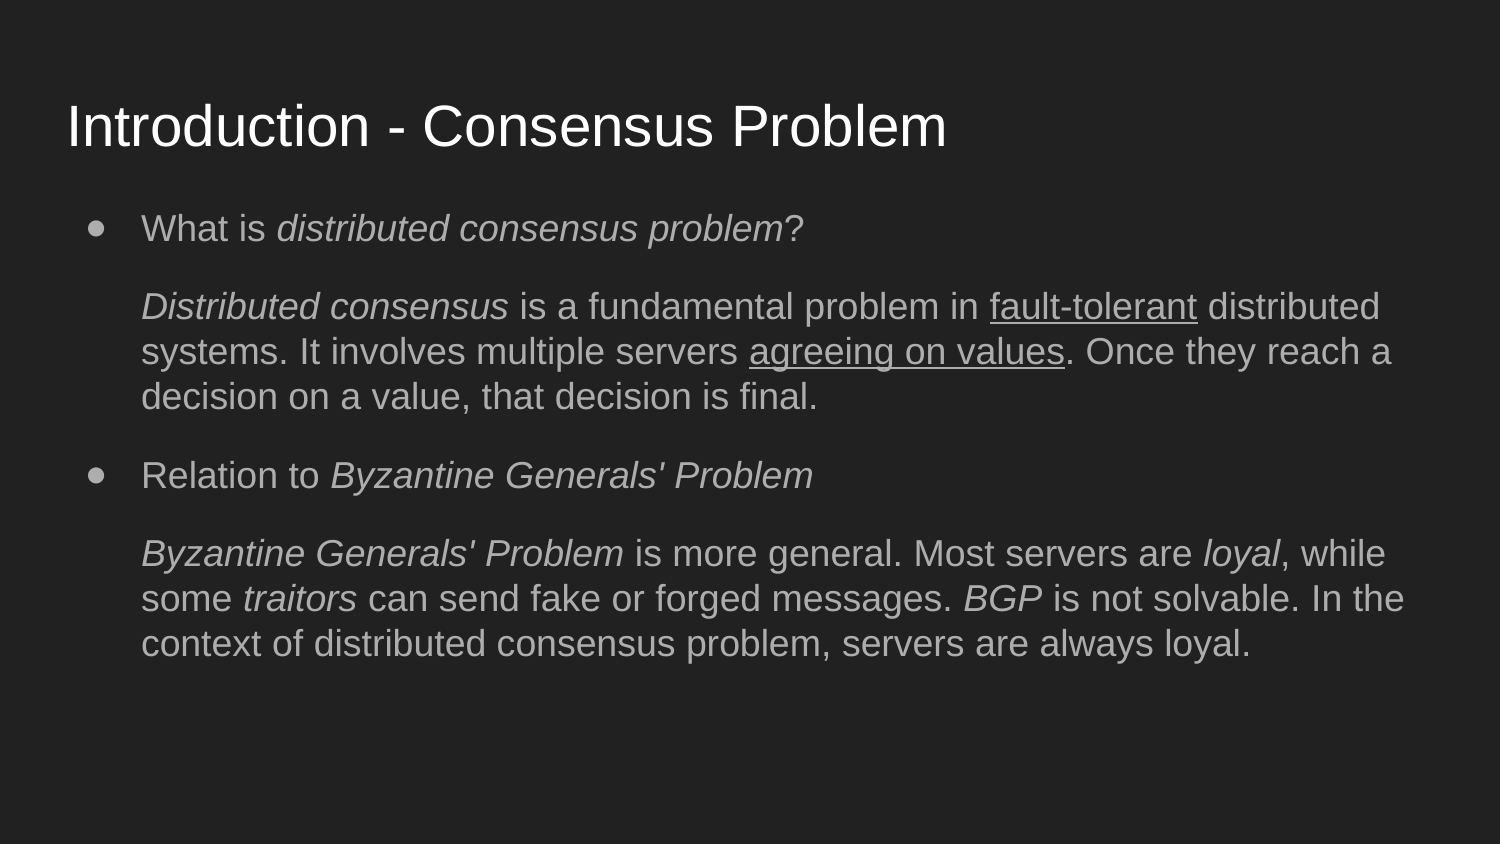

# Introduction - Consensus Problem
What is distributed consensus problem?
Distributed consensus is a fundamental problem in fault-tolerant distributed systems. It involves multiple servers agreeing on values. Once they reach a decision on a value, that decision is final.
Relation to Byzantine Generals' Problem
Byzantine Generals' Problem is more general. Most servers are loyal, while some traitors can send fake or forged messages. BGP is not solvable. In the context of distributed consensus problem, servers are always loyal.